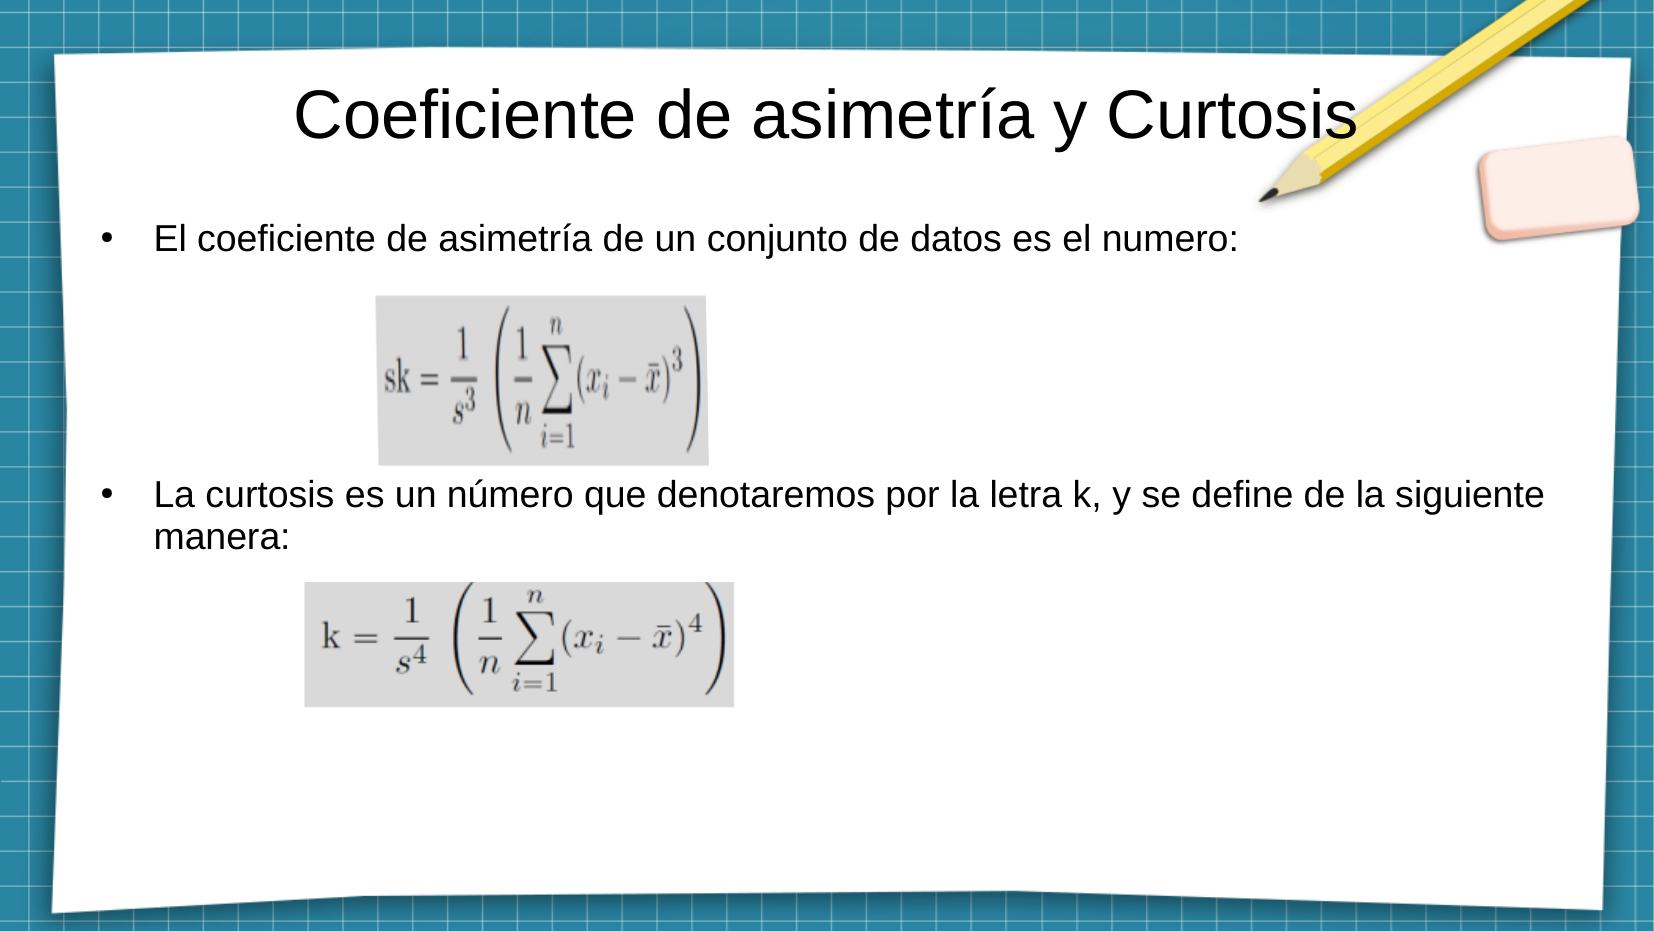

# Coeficiente de asimetría y Curtosis
El coeficiente de asimetría de un conjunto de datos es el numero:
La curtosis es un número que denotaremos por la letra k, y se define de la siguiente manera: